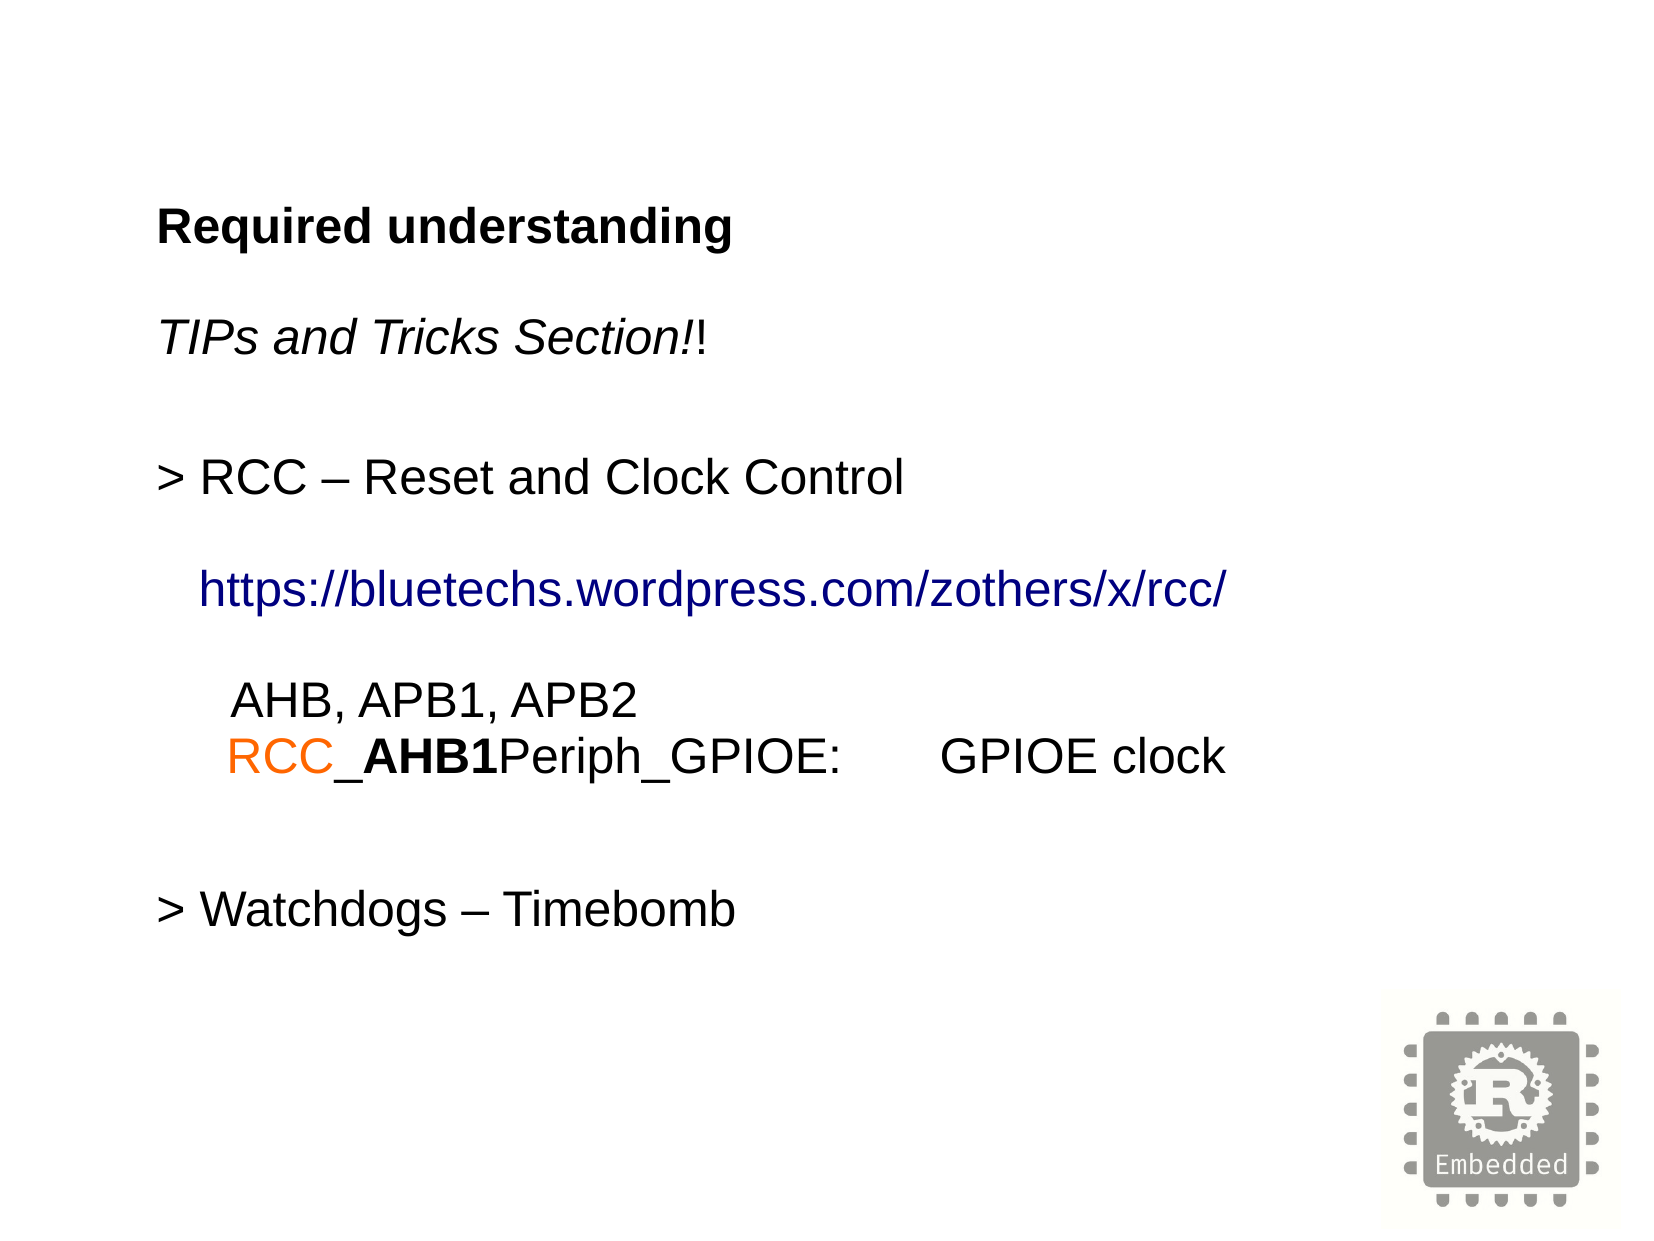

Required understanding
TIPs and Tricks Section!!
> RCC – Reset and Clock Control
 https://bluetechs.wordpress.com/zothers/x/rcc/
	AHB, APB1, APB2
 RCC_AHB1Periph_GPIOE: GPIOE clock
> Watchdogs – Timebomb